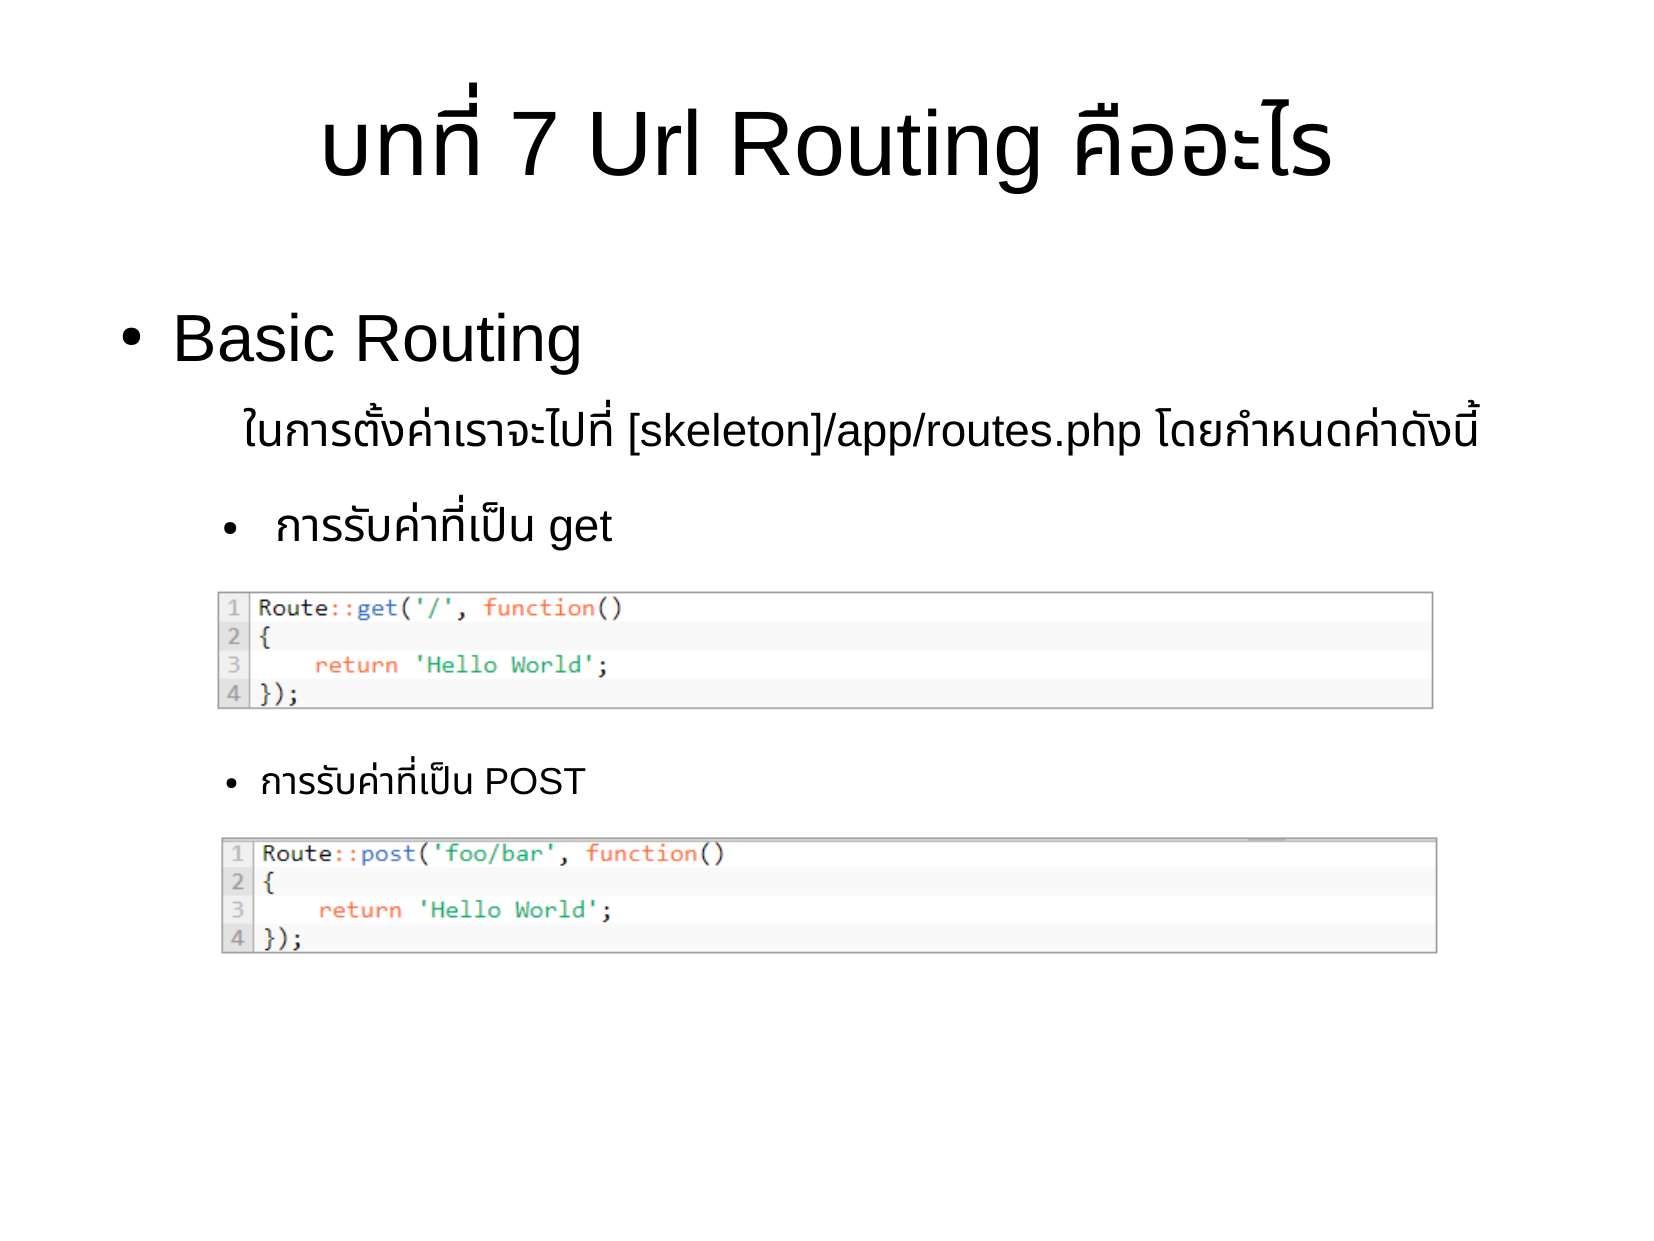

# บทที่ 7 Url Routing คืออะไร
Basic Routing
ในการตั้งค่าเราจะไปที่ [skeleton]/app/routes.php โดยกำหนดค่าดังนี้
การรับค่าที่เป็น get
การรับค่าที่เป็น POST